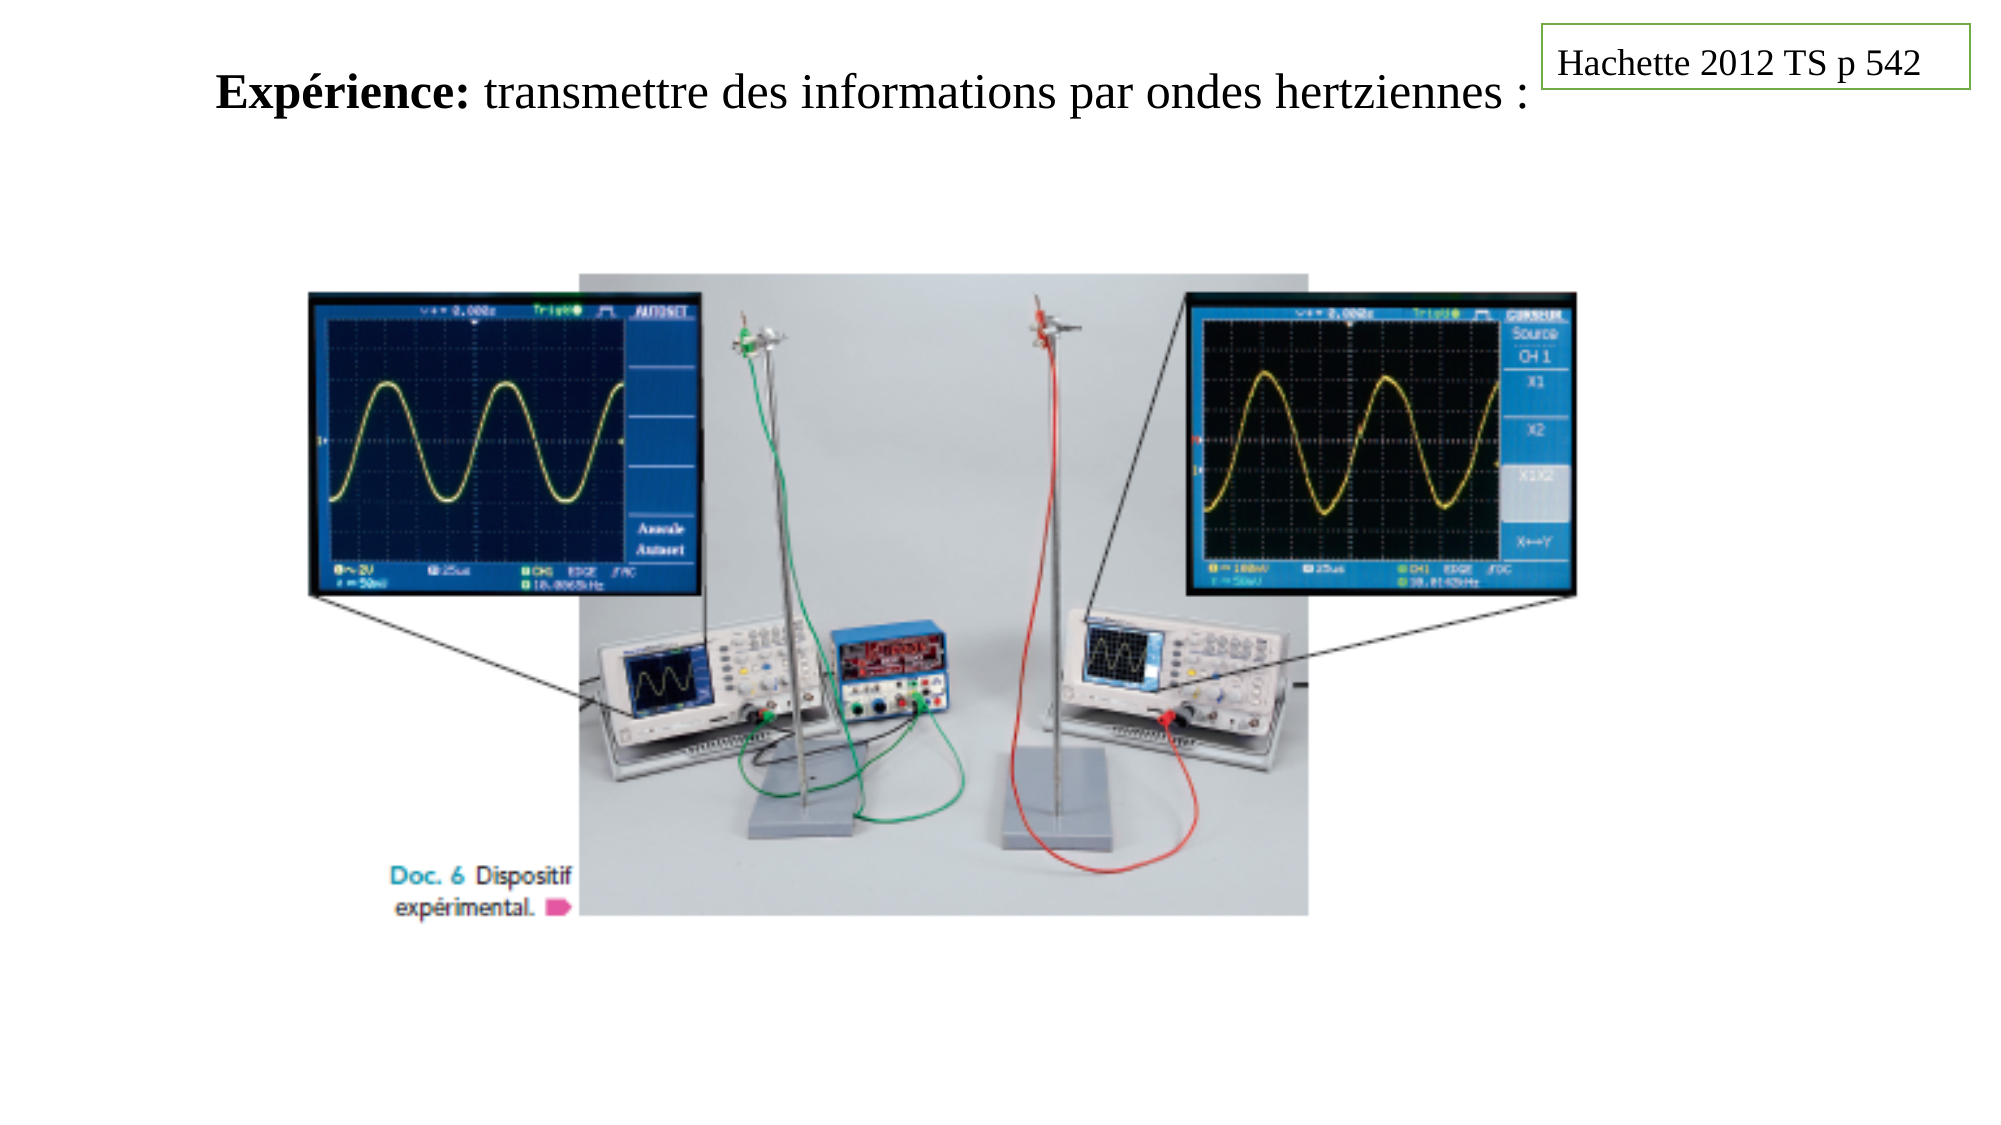

Hachette 2012 TS p 542
Expérience: transmettre des informations par ondes hertziennes :